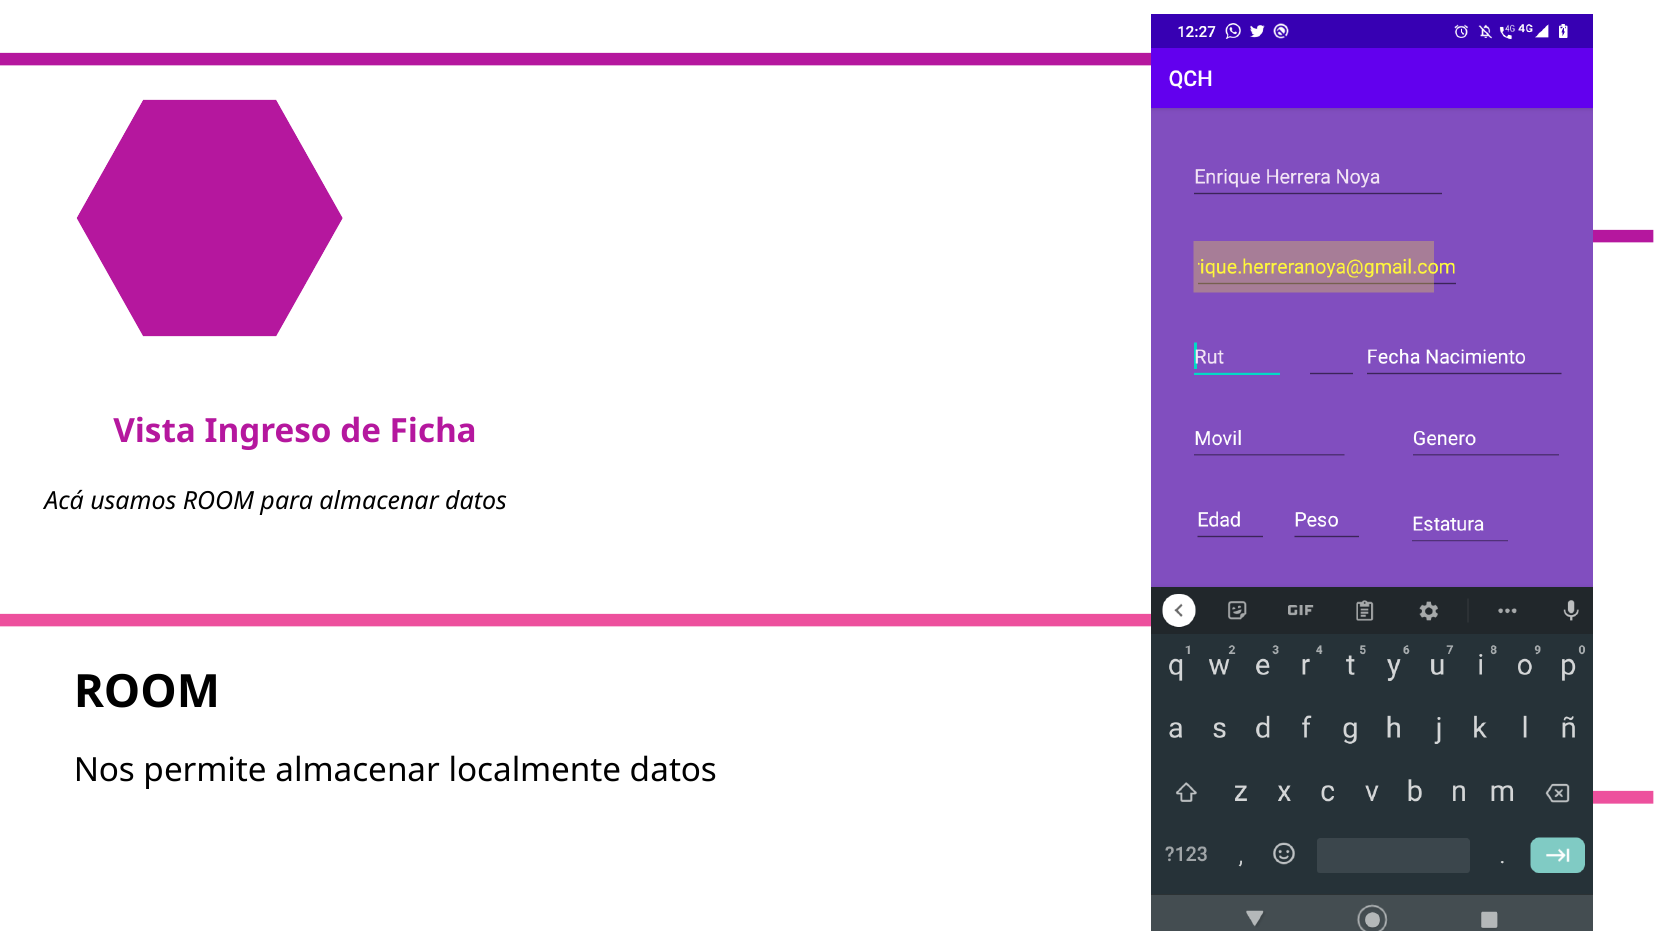

Vista Ingreso de Ficha
Acá usamos ROOM para almacenar datos
ROOM
Nos permite almacenar localmente datos